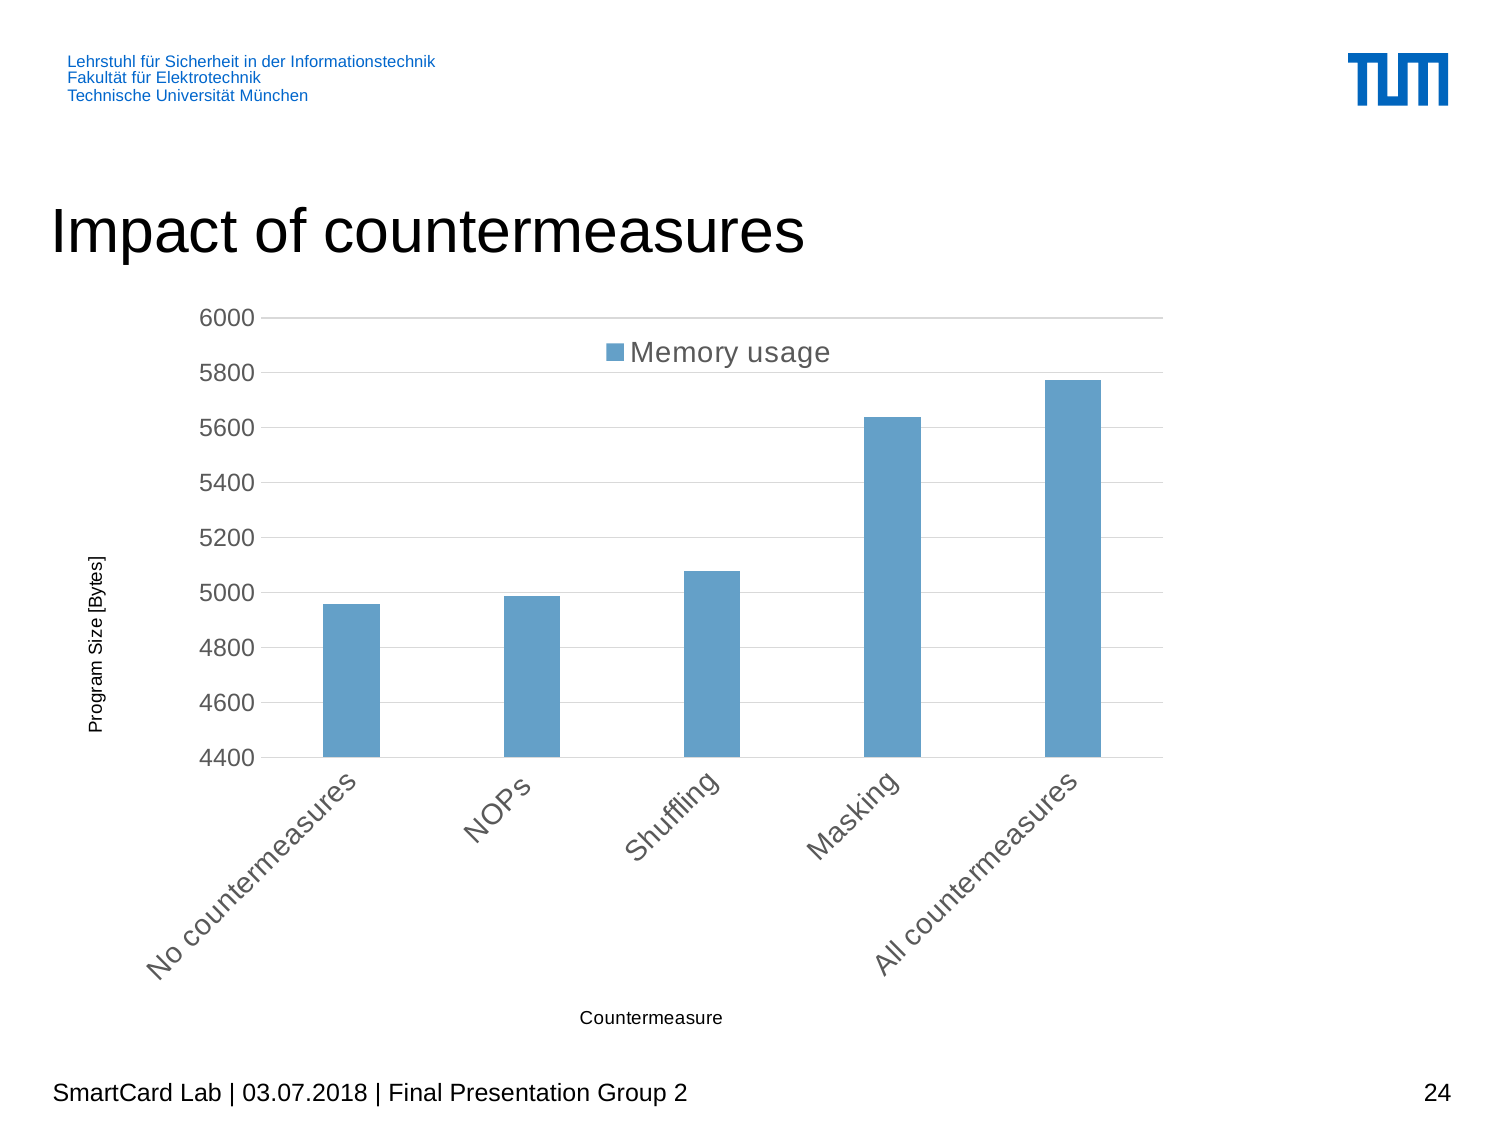

# Impact of countermeasures
### Chart
| Category | Memory usage |
|---|---|
| No countermeasures | 4958.0 |
| NOPs | 4988.0 |
| Shuffling | 5078.0 |
| Masking | 5640.0 |
| All countermeasures | 5774.0 |SmartCard Lab | 03.07.2018 | Final Presentation Group 2
24